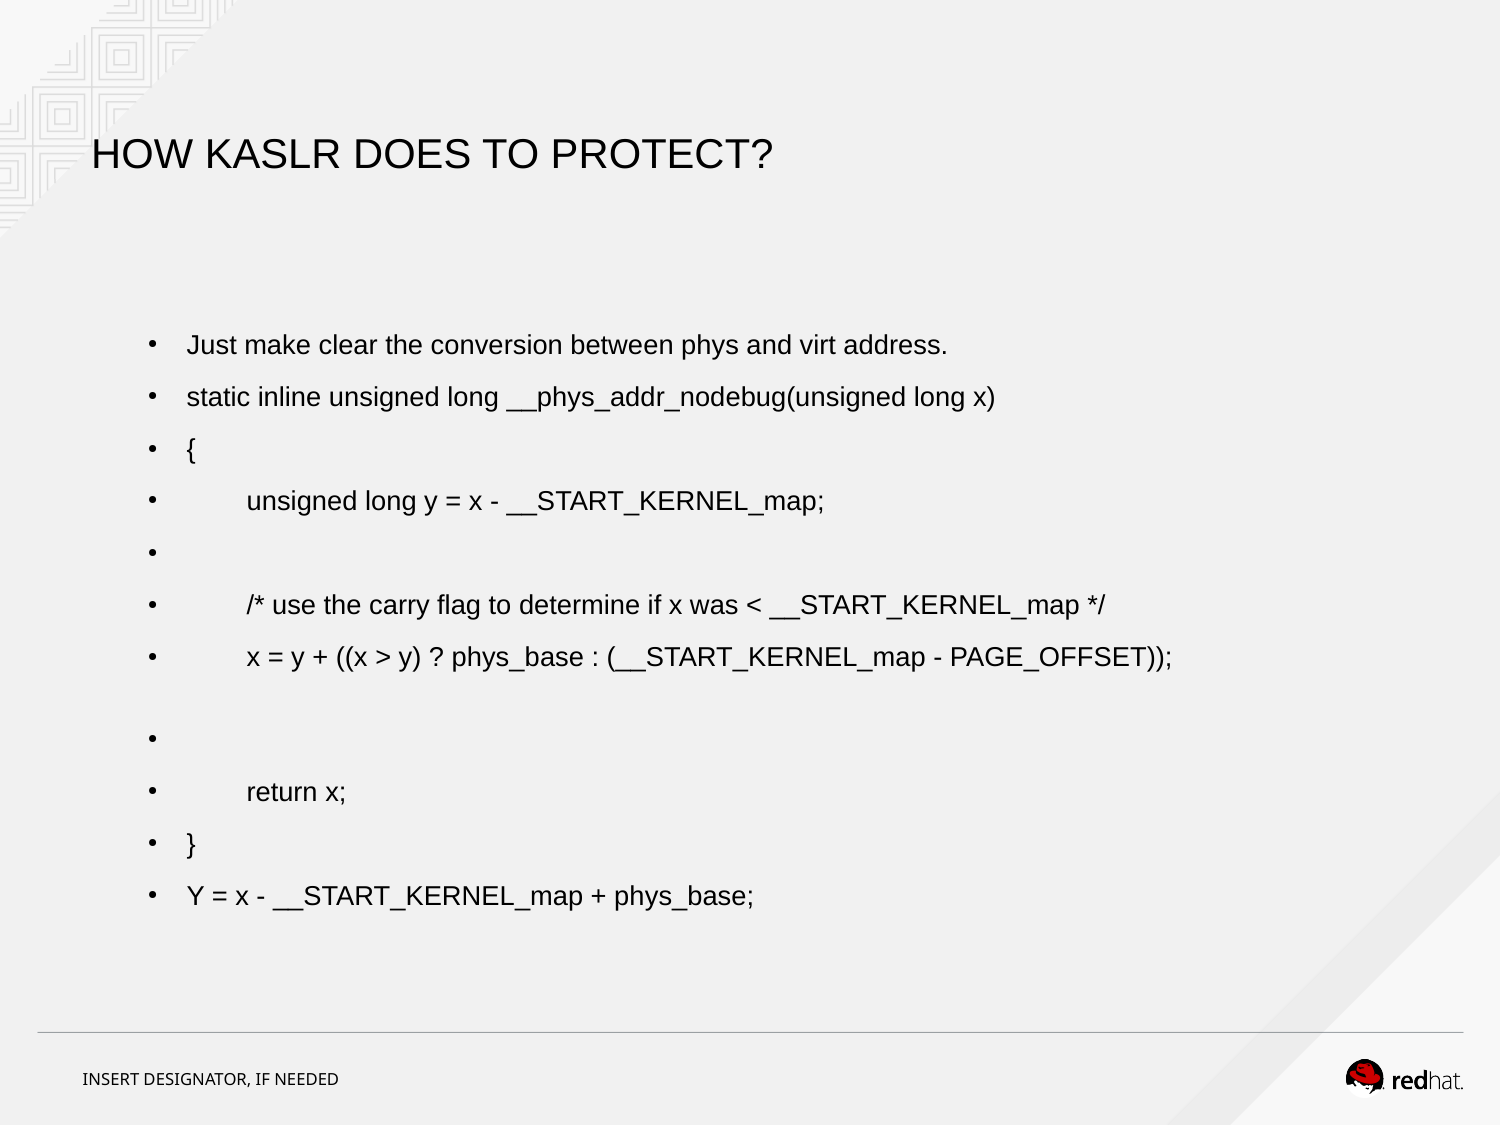

# HOW KASLR DOES TO PROTECT?
Just make clear the conversion between phys and virt address.
static inline unsigned long __phys_addr_nodebug(unsigned long x)
{
 unsigned long y = x - __START_KERNEL_map;
 /* use the carry flag to determine if x was < __START_KERNEL_map */
 x = y + ((x > y) ? phys_base : (__START_KERNEL_map - PAGE_OFFSET));
 return x;
}
Y = x - __START_KERNEL_map + phys_base;